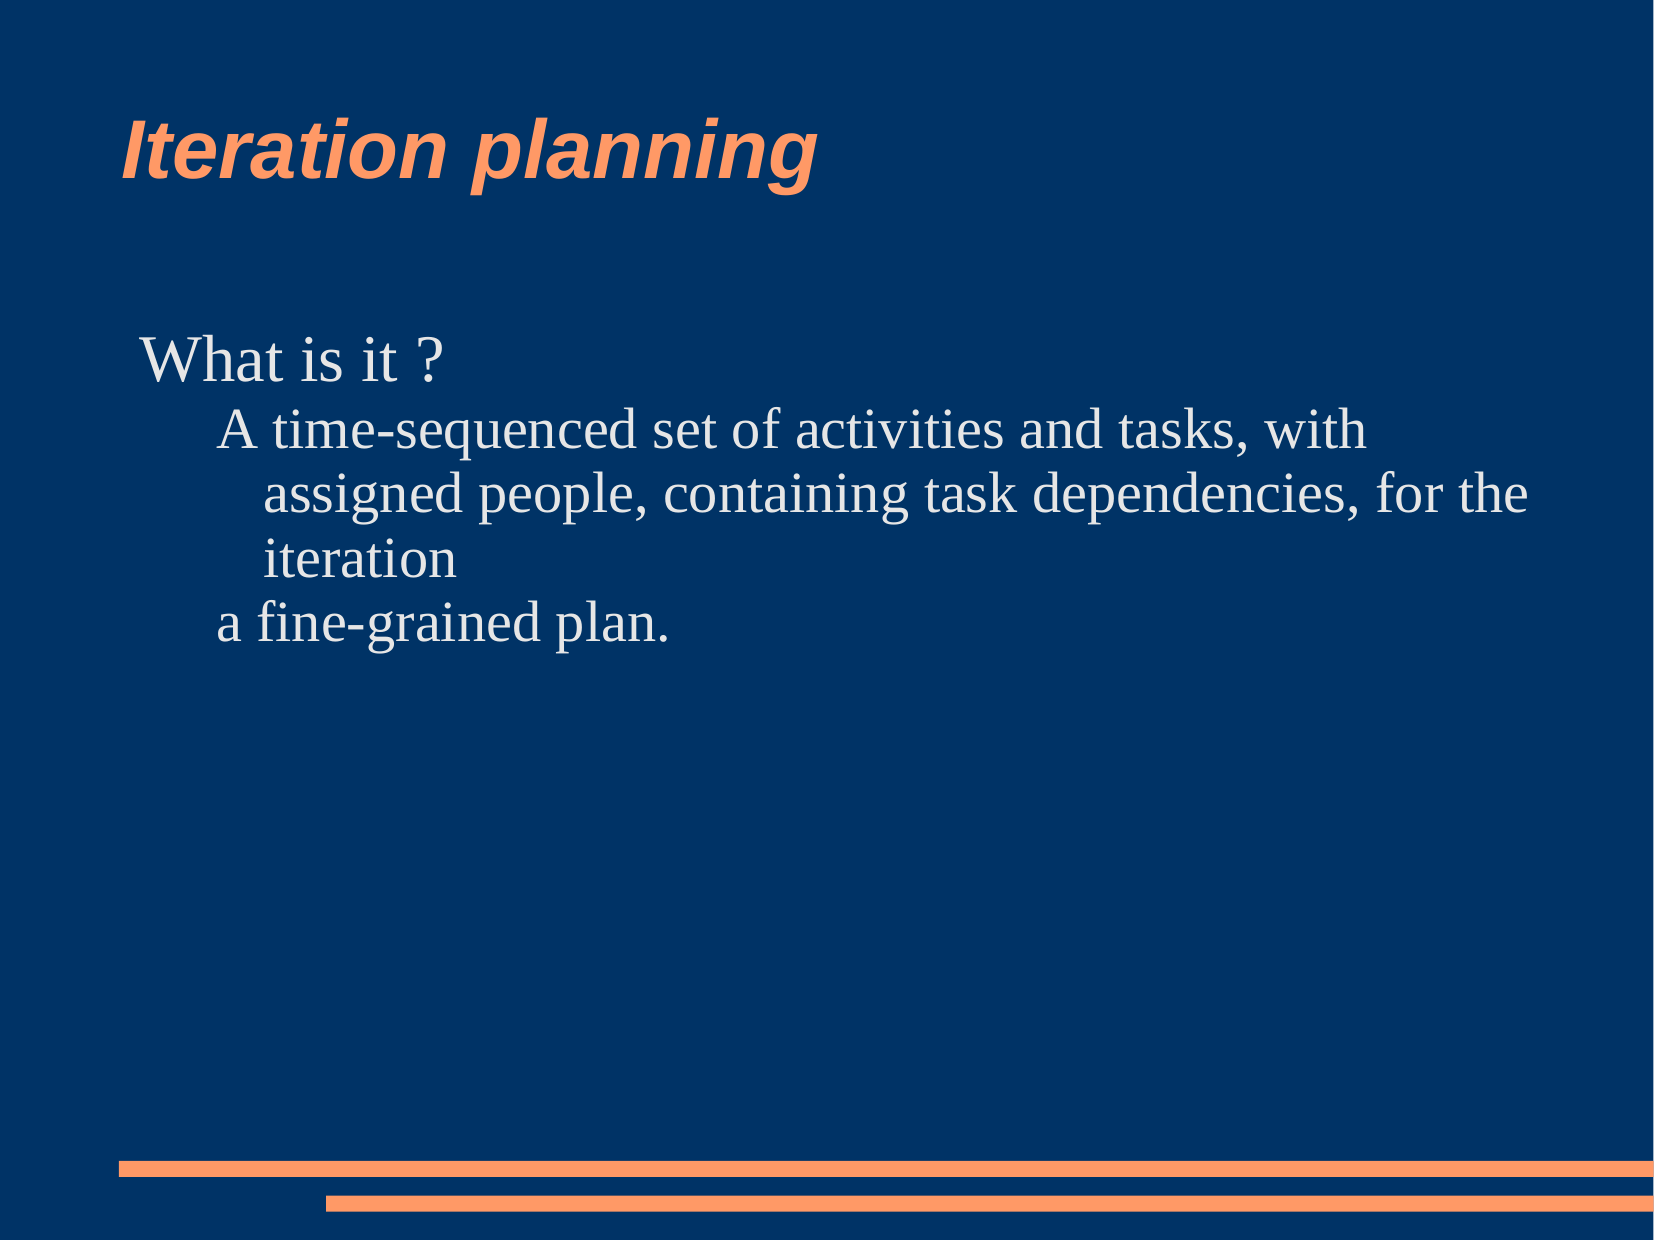

# Iteration planning
What is it ?
A time-sequenced set of activities and tasks, with assigned people, containing task dependencies, for the iteration
a fine-grained plan.